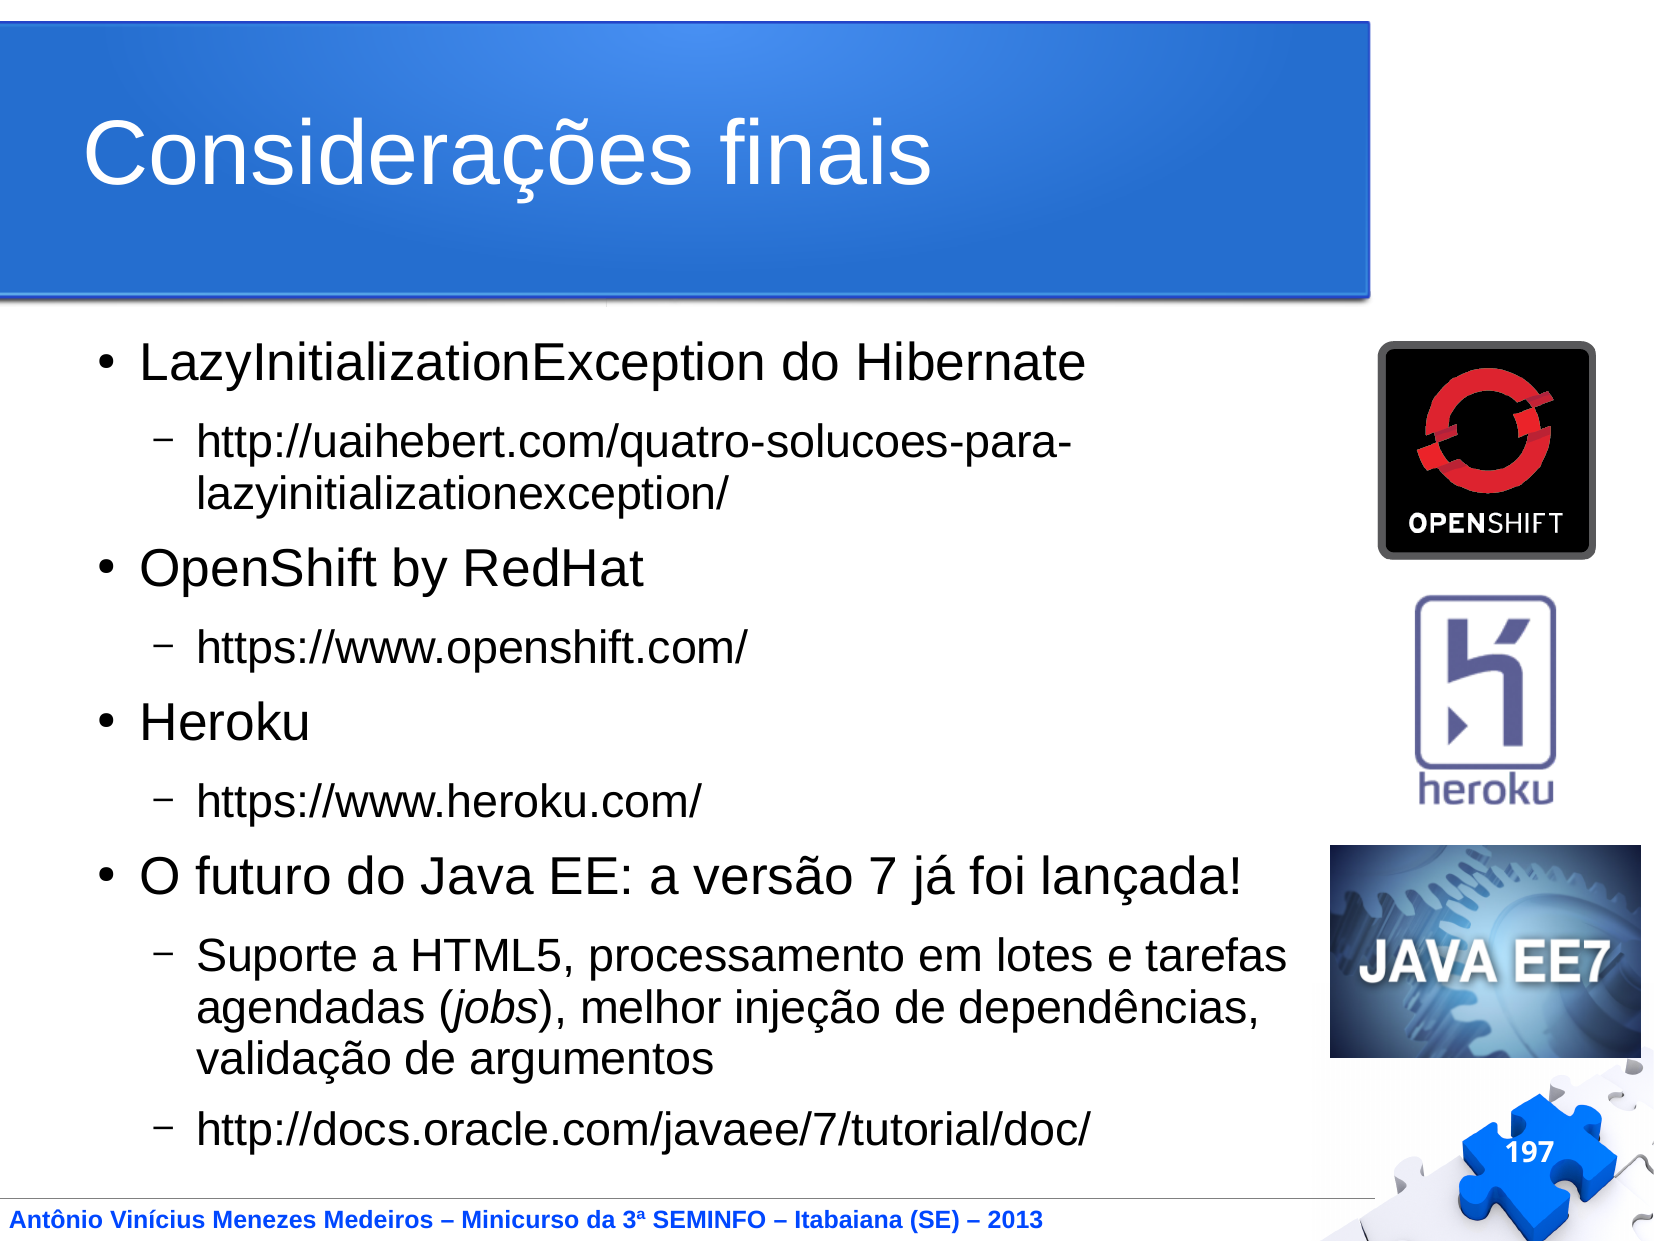

# Considerações finais
LazyInitializationException do Hibernate
http://uaihebert.com/quatro-solucoes-para-lazyinitializationexception/
OpenShift by RedHat
https://www.openshift.com/
Heroku
https://www.heroku.com/
O futuro do Java EE: a versão 7 já foi lançada!
Suporte a HTML5, processamento em lotes e tarefas agendadas (jobs), melhor injeção de dependências, validação de argumentos
http://docs.oracle.com/javaee/7/tutorial/doc/
197